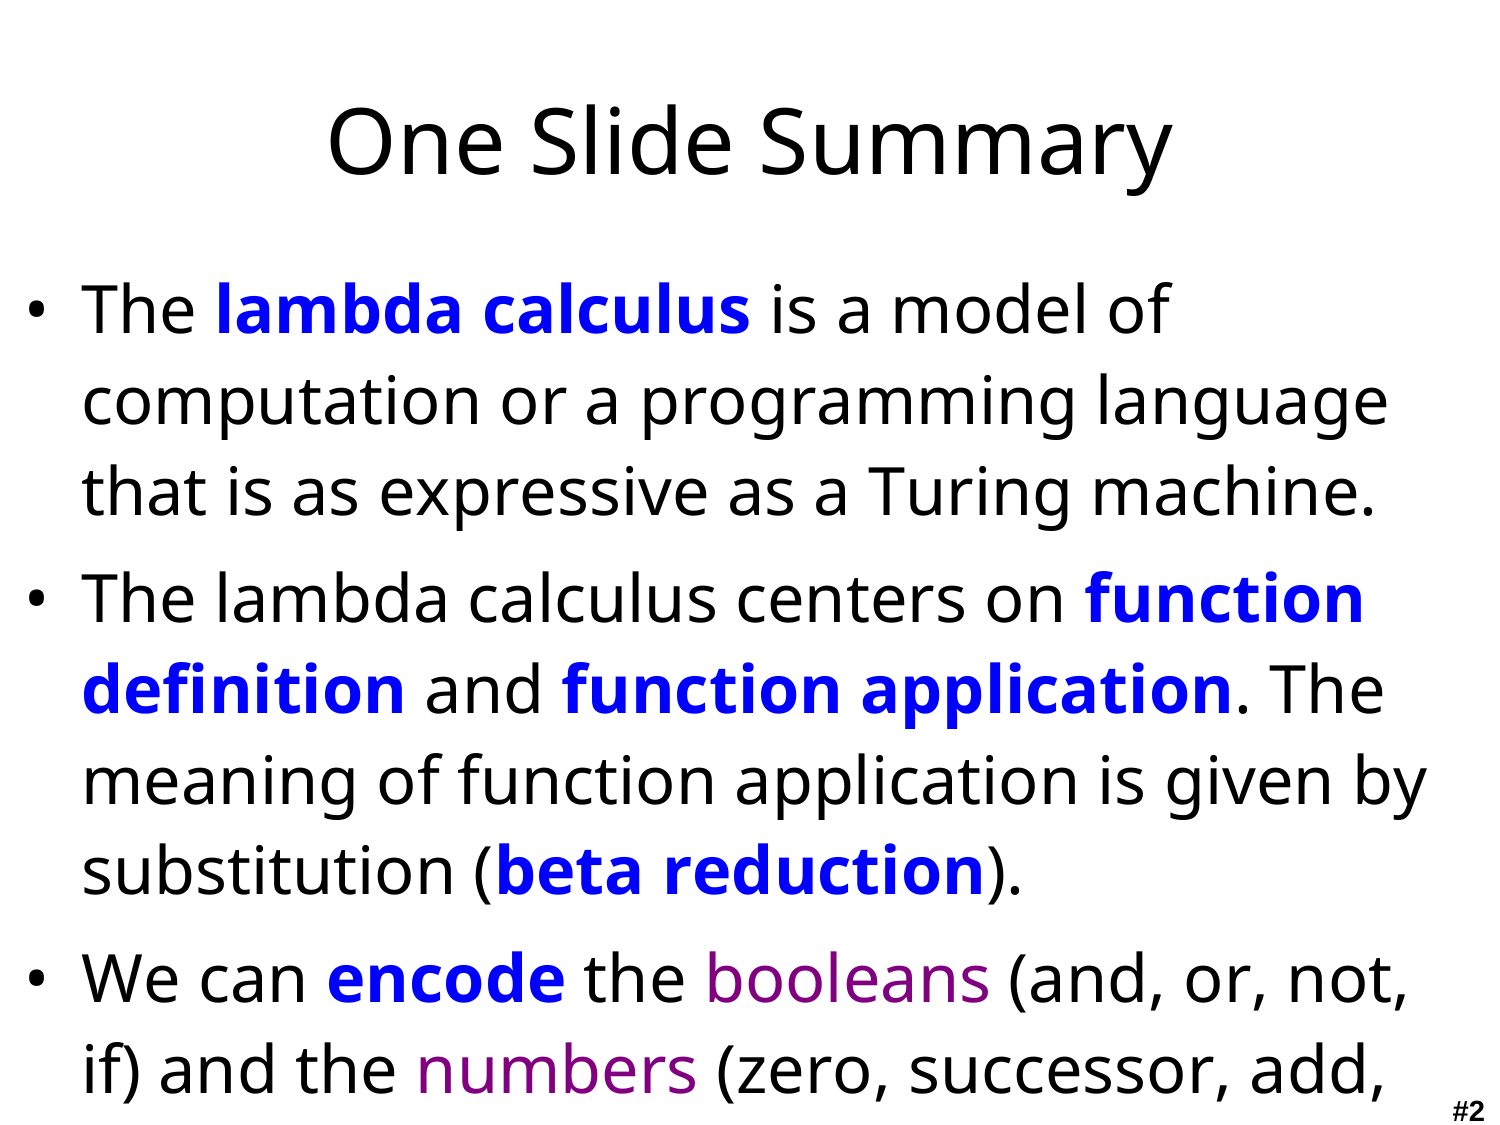

# One Slide Summary
The lambda calculus is a model of computation or a programming language that is as expressive as a Turing machine.
The lambda calculus centers on function definition and function application. The meaning of function application is given by substitution (beta reduction).
We can encode the booleans (and, or, not, if) and the numbers (zero, successor, add, multiply, equality, looping) via lambdas.
2